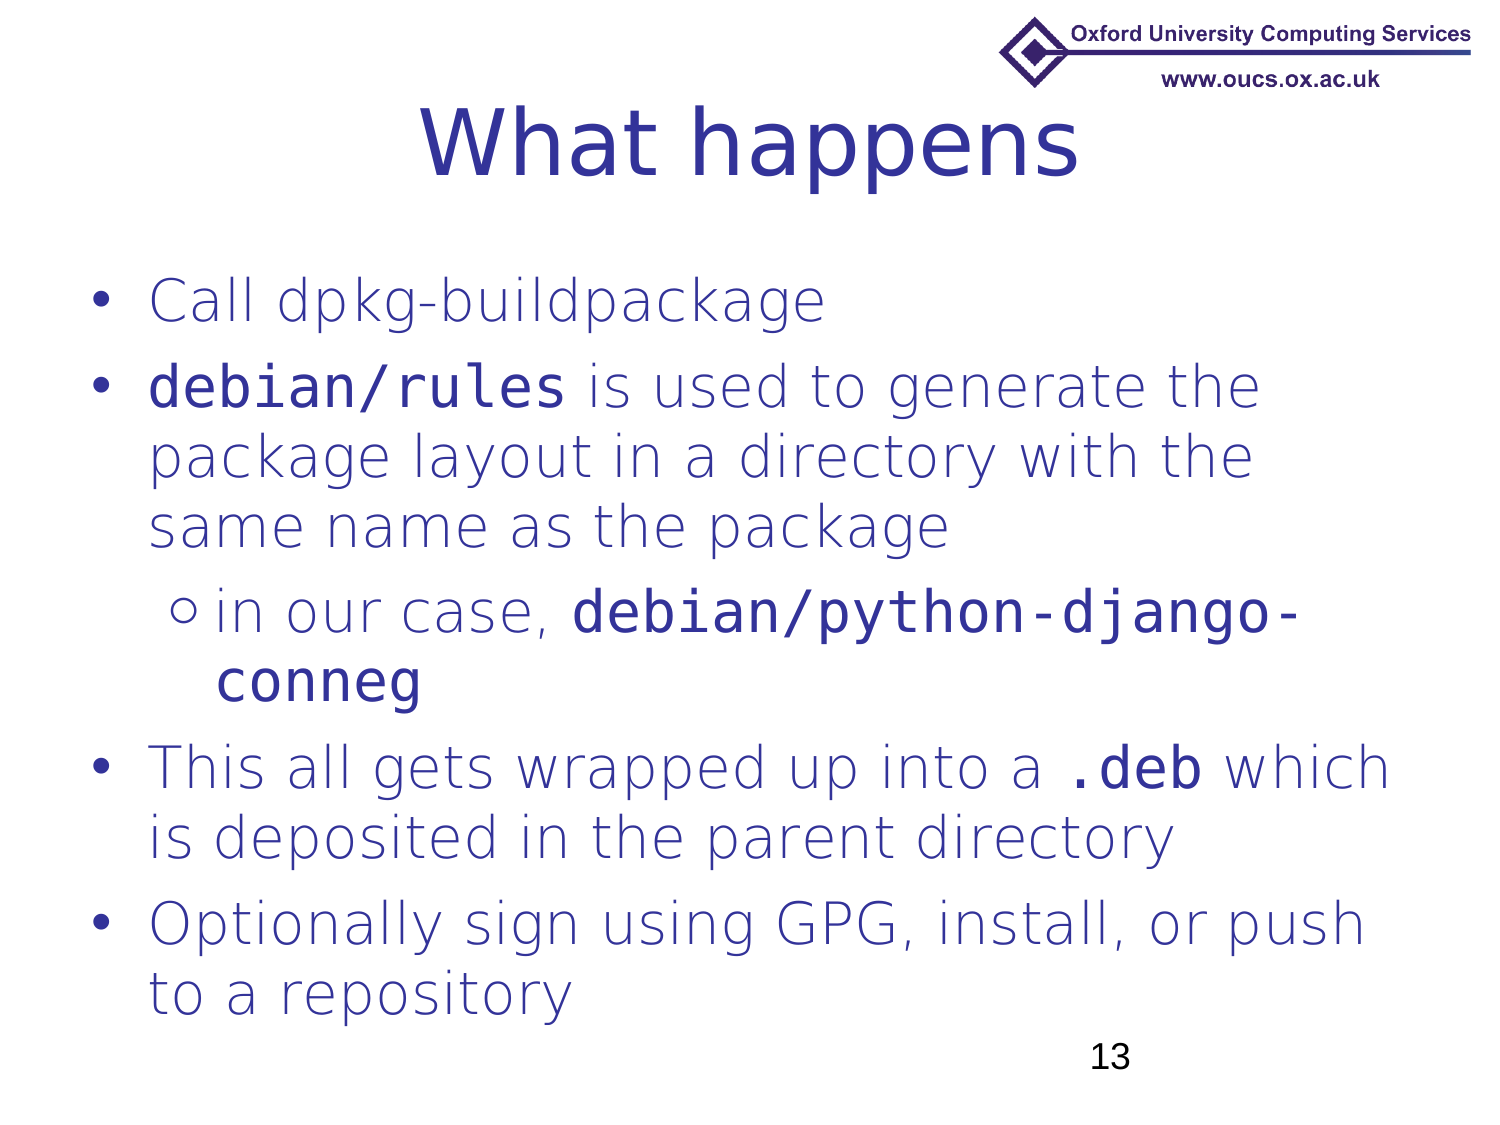

# What happens
Call dpkg-buildpackage
debian/rules is used to generate the package layout in a directory with the same name as the package
in our case, debian/python-django-conneg
This all gets wrapped up into a .deb which is deposited in the parent directory
Optionally sign using GPG, install, or push to a repository
13